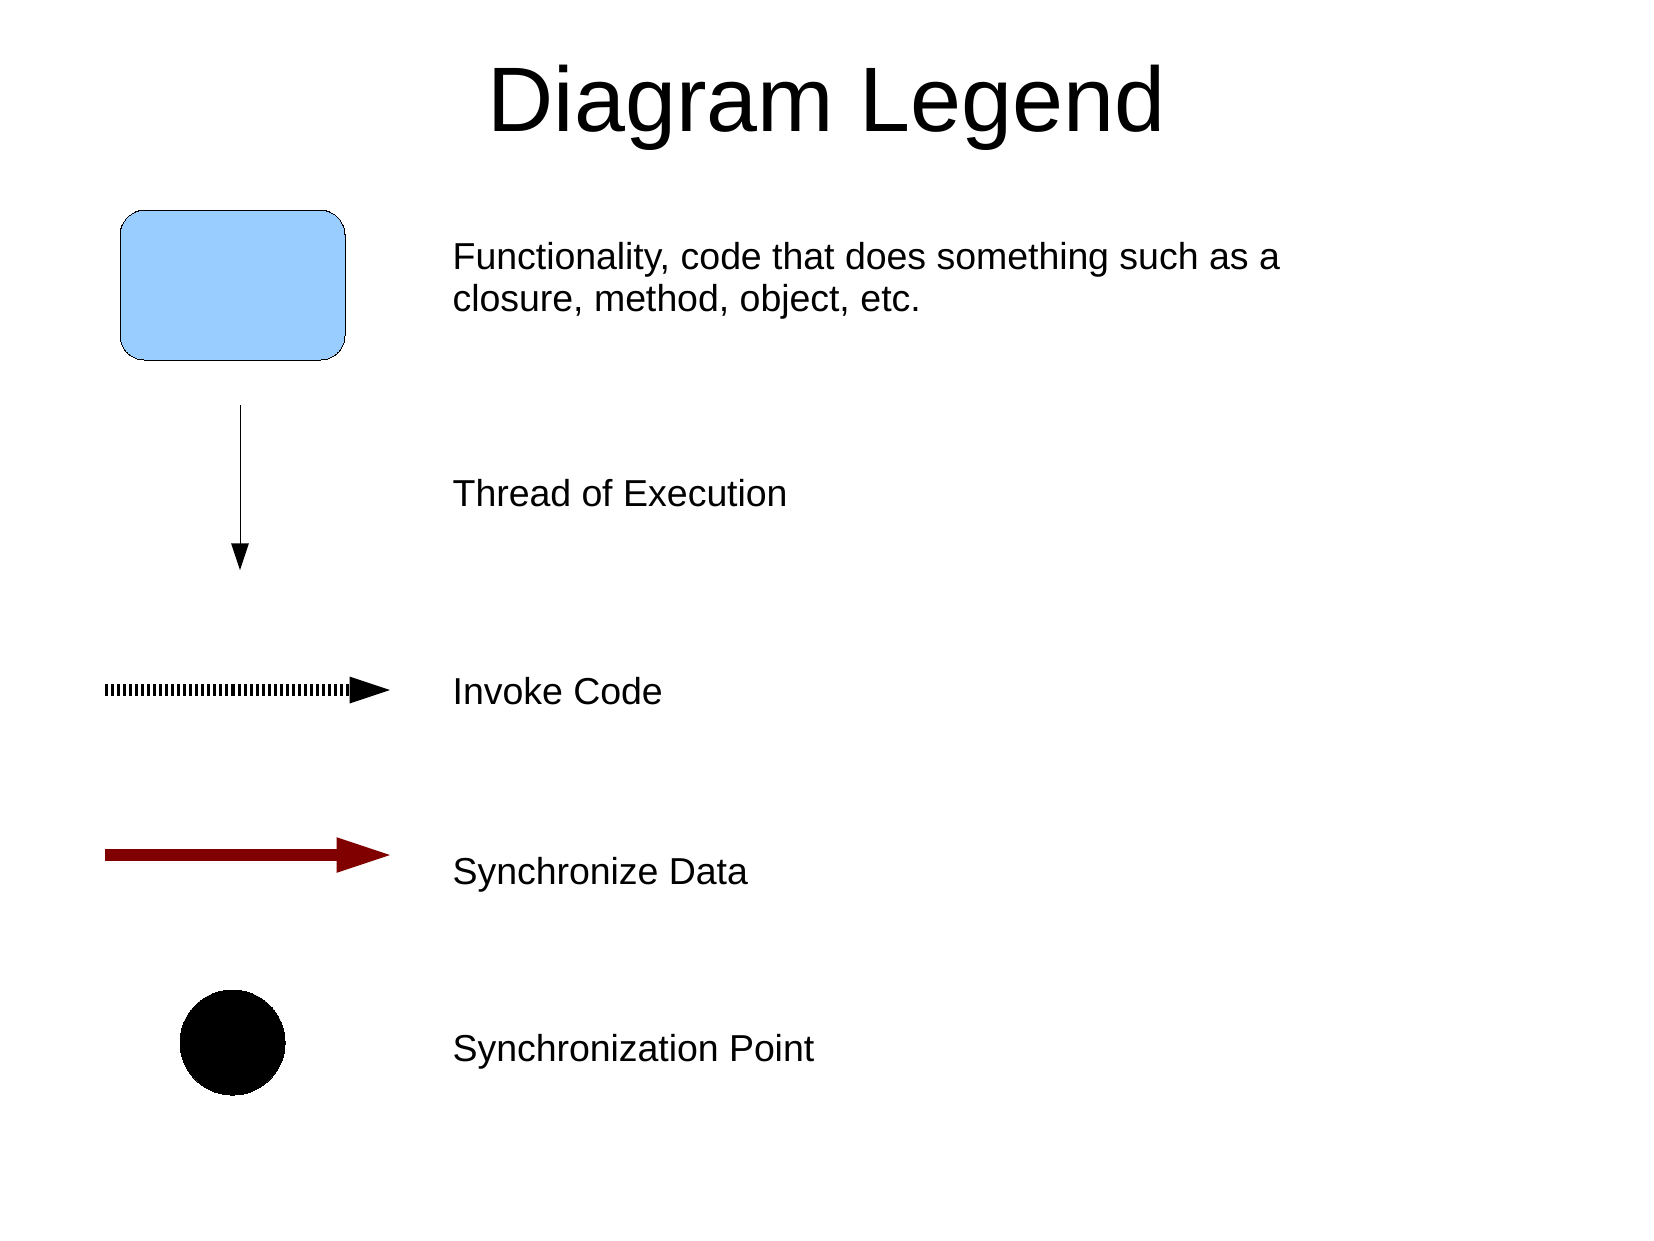

# Diagram Legend
Functionality, code that does something such as a closure, method, object, etc.
Thread of Execution
Invoke Code
Synchronize Data
Synchronization Point